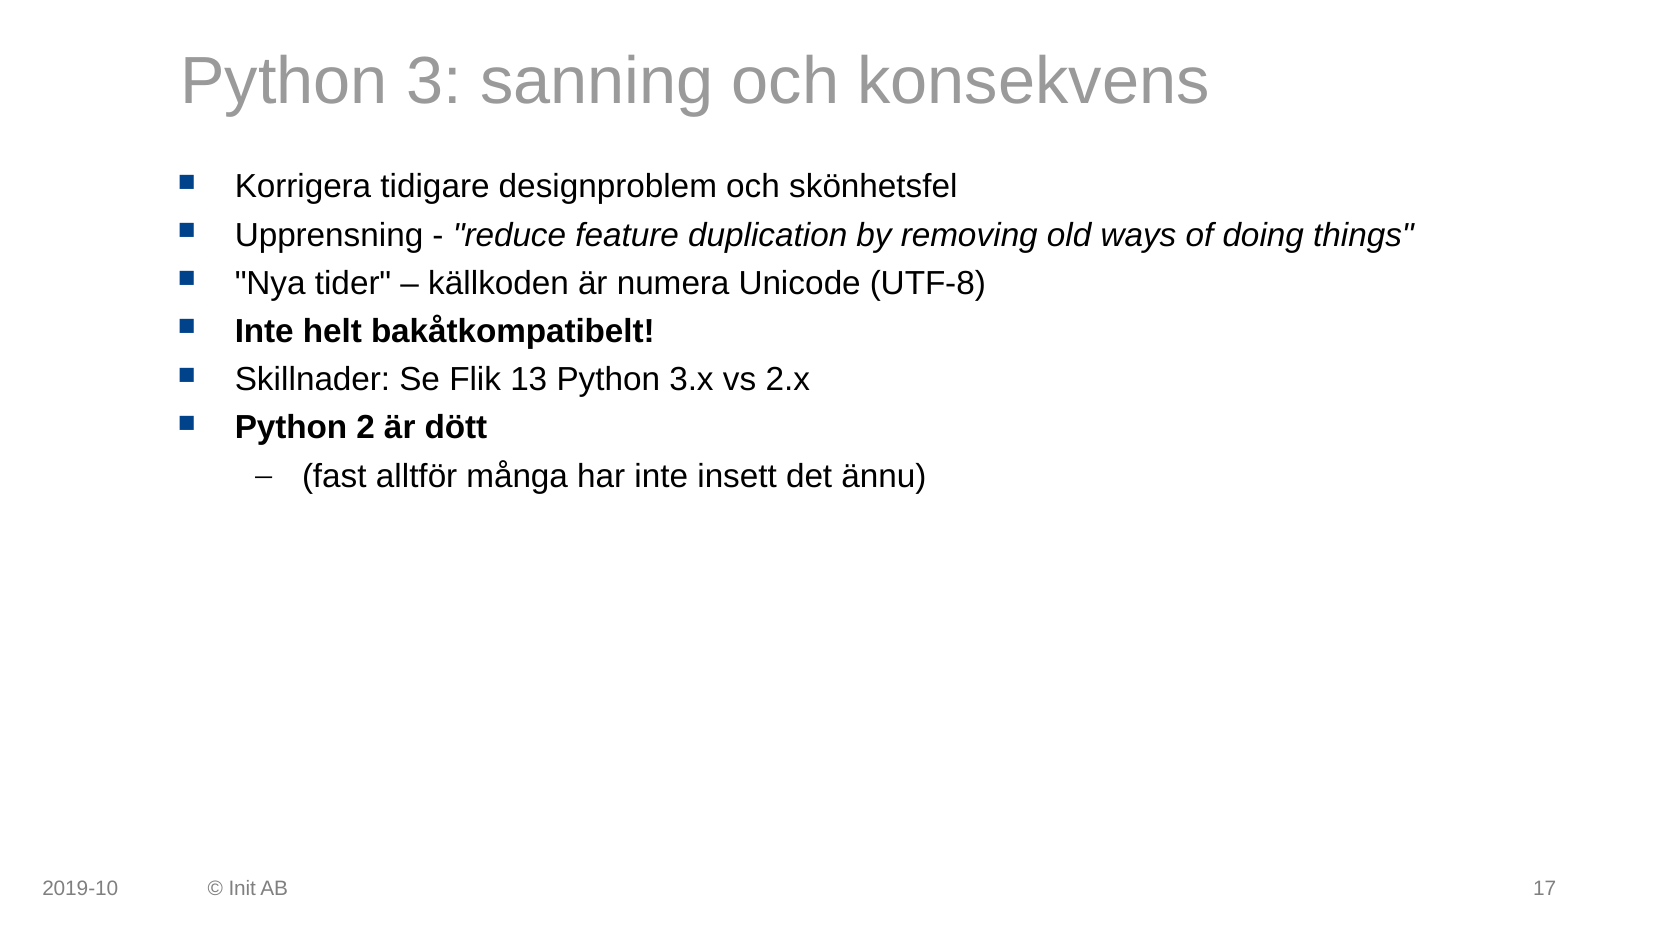

Python 3: sanning och konsekvens
Korrigera tidigare designproblem och skönhetsfel
Upprensning - "reduce feature duplication by removing old ways of doing things"
"Nya tider" – källkoden är numera Unicode (UTF-8)
Inte helt bakåtkompatibelt!
Skillnader: Se Flik 13 Python 3.x vs 2.x
Python 2 är dött
(fast alltför många har inte insett det ännu)
2019-10
© Init AB